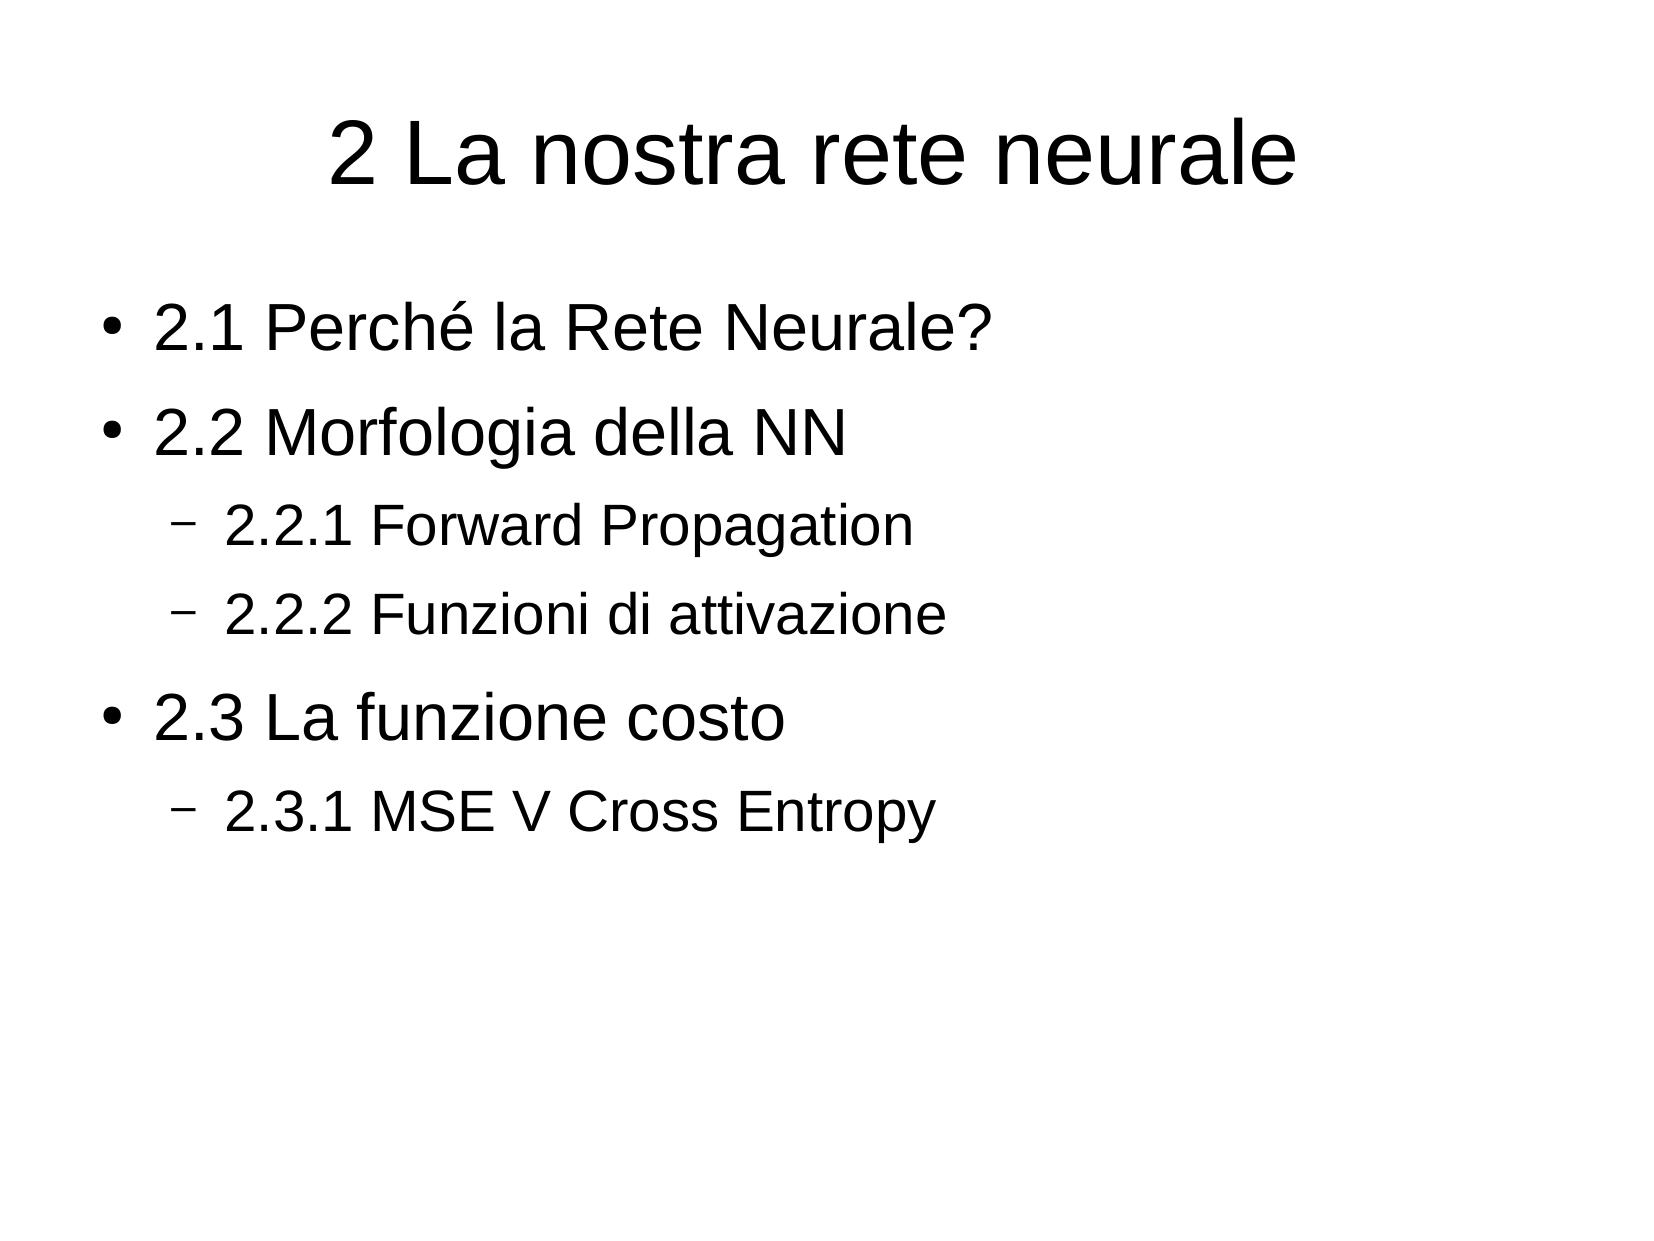

# 2 La nostra rete neurale
2.1 Perché la Rete Neurale?
2.2 Morfologia della NN
2.2.1 Forward Propagation
2.2.2 Funzioni di attivazione
2.3 La funzione costo
2.3.1 MSE V Cross Entropy